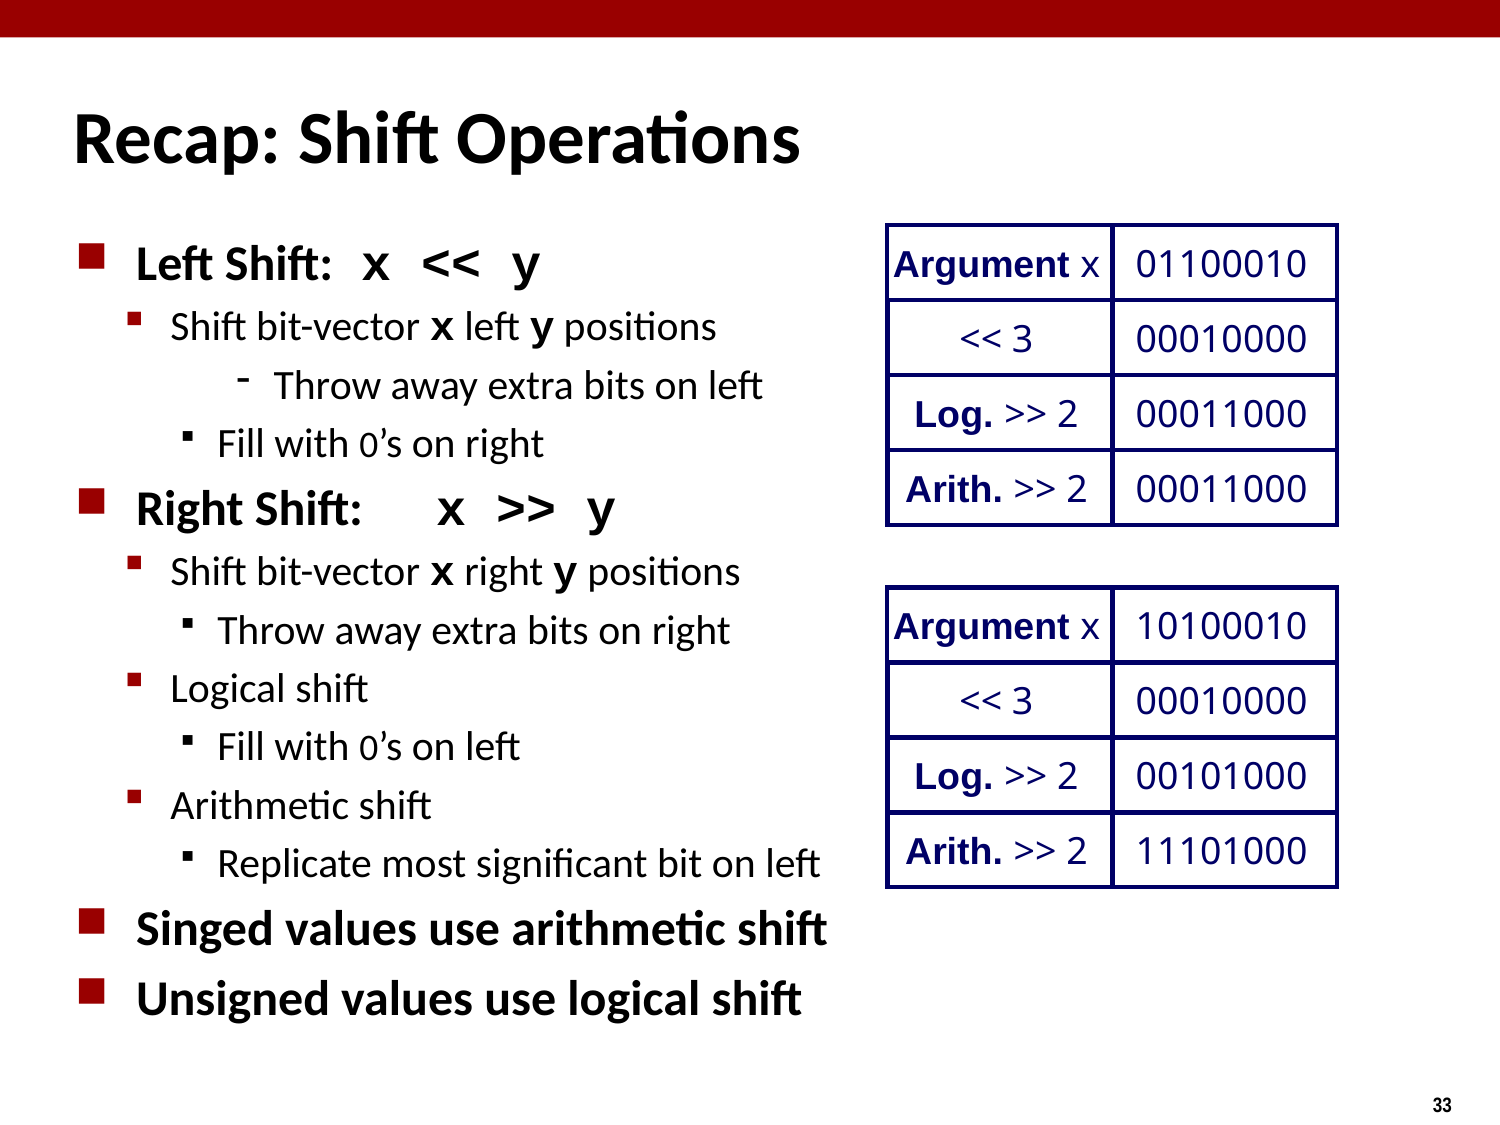

Recap: Shift Operations
Left Shift: 	x << y
Shift bit-vector x left y positions
Throw away extra bits on left
Fill with 0’s on right
Right Shift: 	x >> y
Shift bit-vector x right y positions
Throw away extra bits on right
Logical shift
Fill with 0’s on left
Arithmetic shift
Replicate most significant bit on left
Singed values use arithmetic shift
Unsigned values use logical shift
Argument x
01100010
<< 3
00010000
00010000
00010000
Log. >> 2
00011000
00011000
00011000
Arith. >> 2
00011000
00011000
00011000
Argument x
10100010
<< 3
00010000
00010000
00010000
Log. >> 2
00101000
00101000
00101000
Arith. >> 2
11101000
11101000
11101000